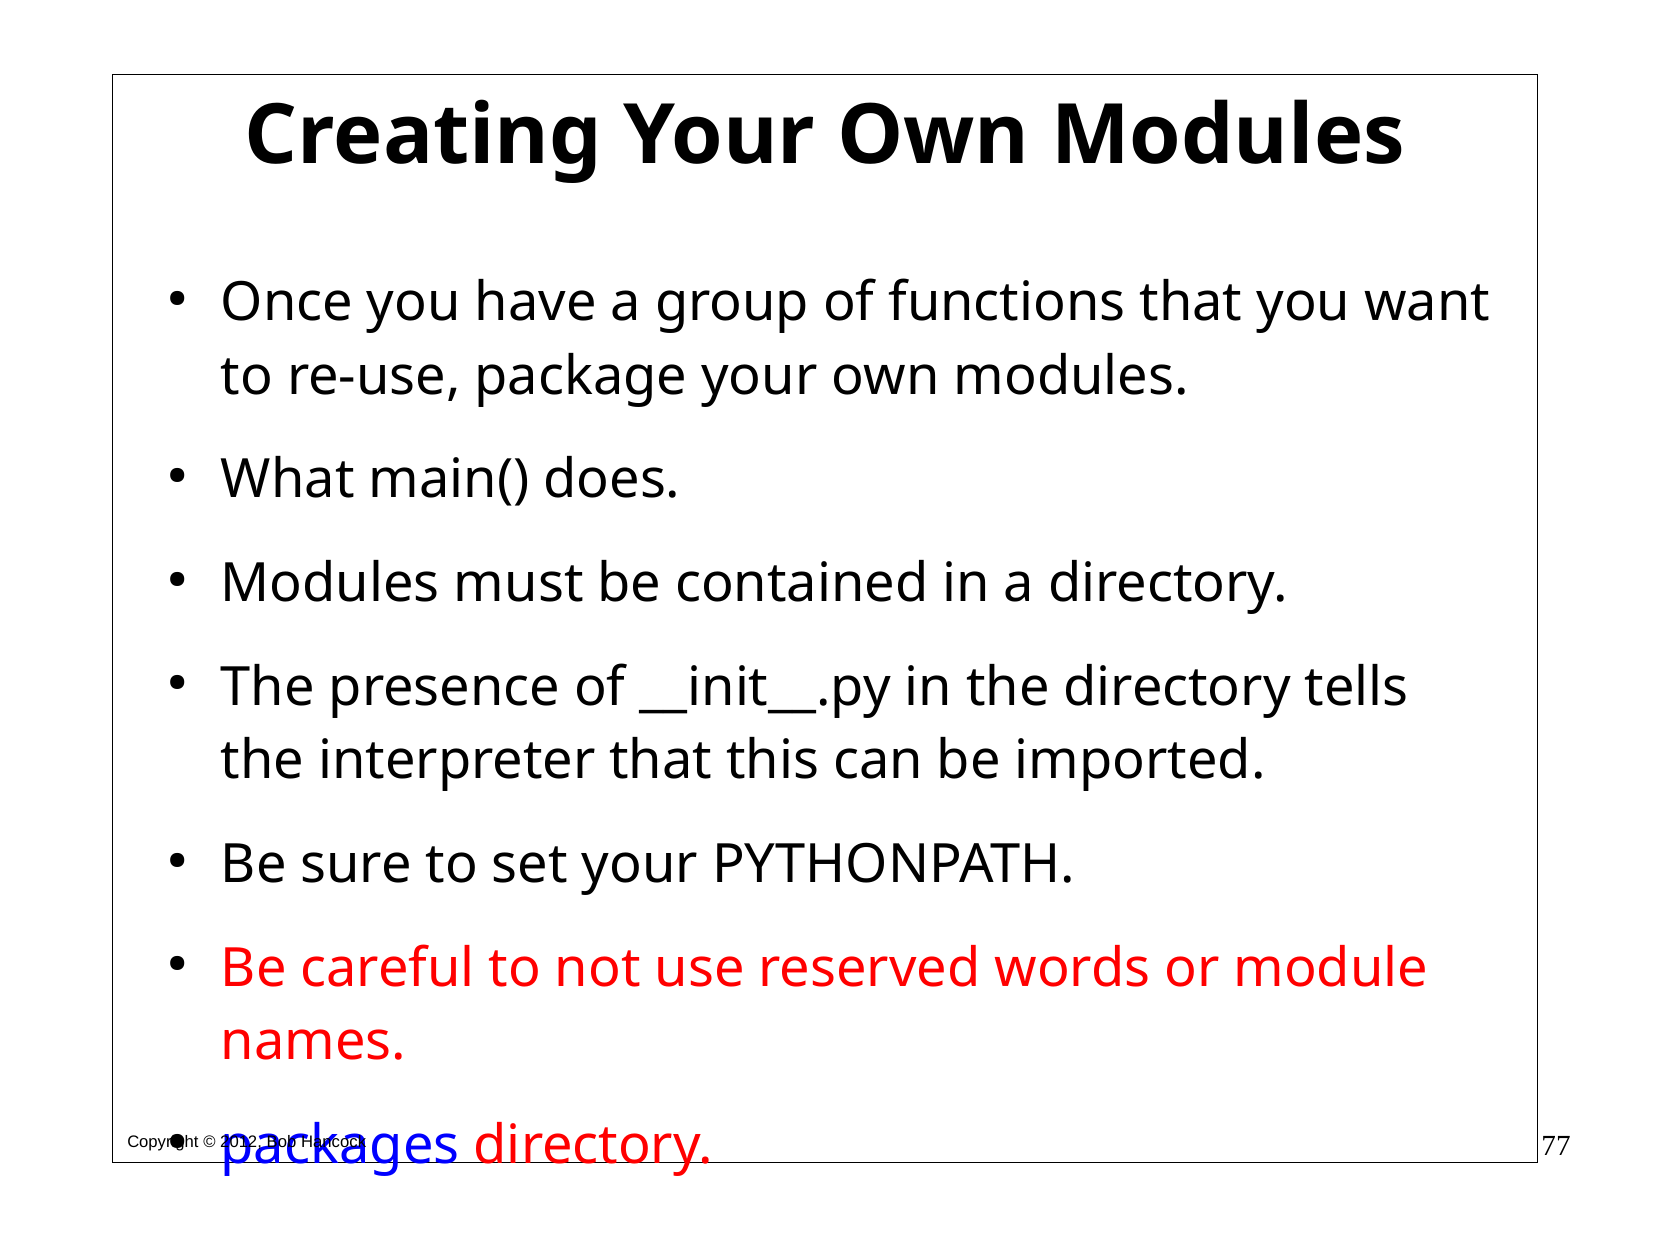

# Creating Your Own Modules
Once you have a group of functions that you want to re-use, package your own modules.
What main() does.
Modules must be contained in a directory.
The presence of __init__.py in the directory tells the interpreter that this can be imported.
Be sure to set your PYTHONPATH.
Be careful to not use reserved words or module names.
packages directory.
Copyright © 2012, Bob Hancock
77